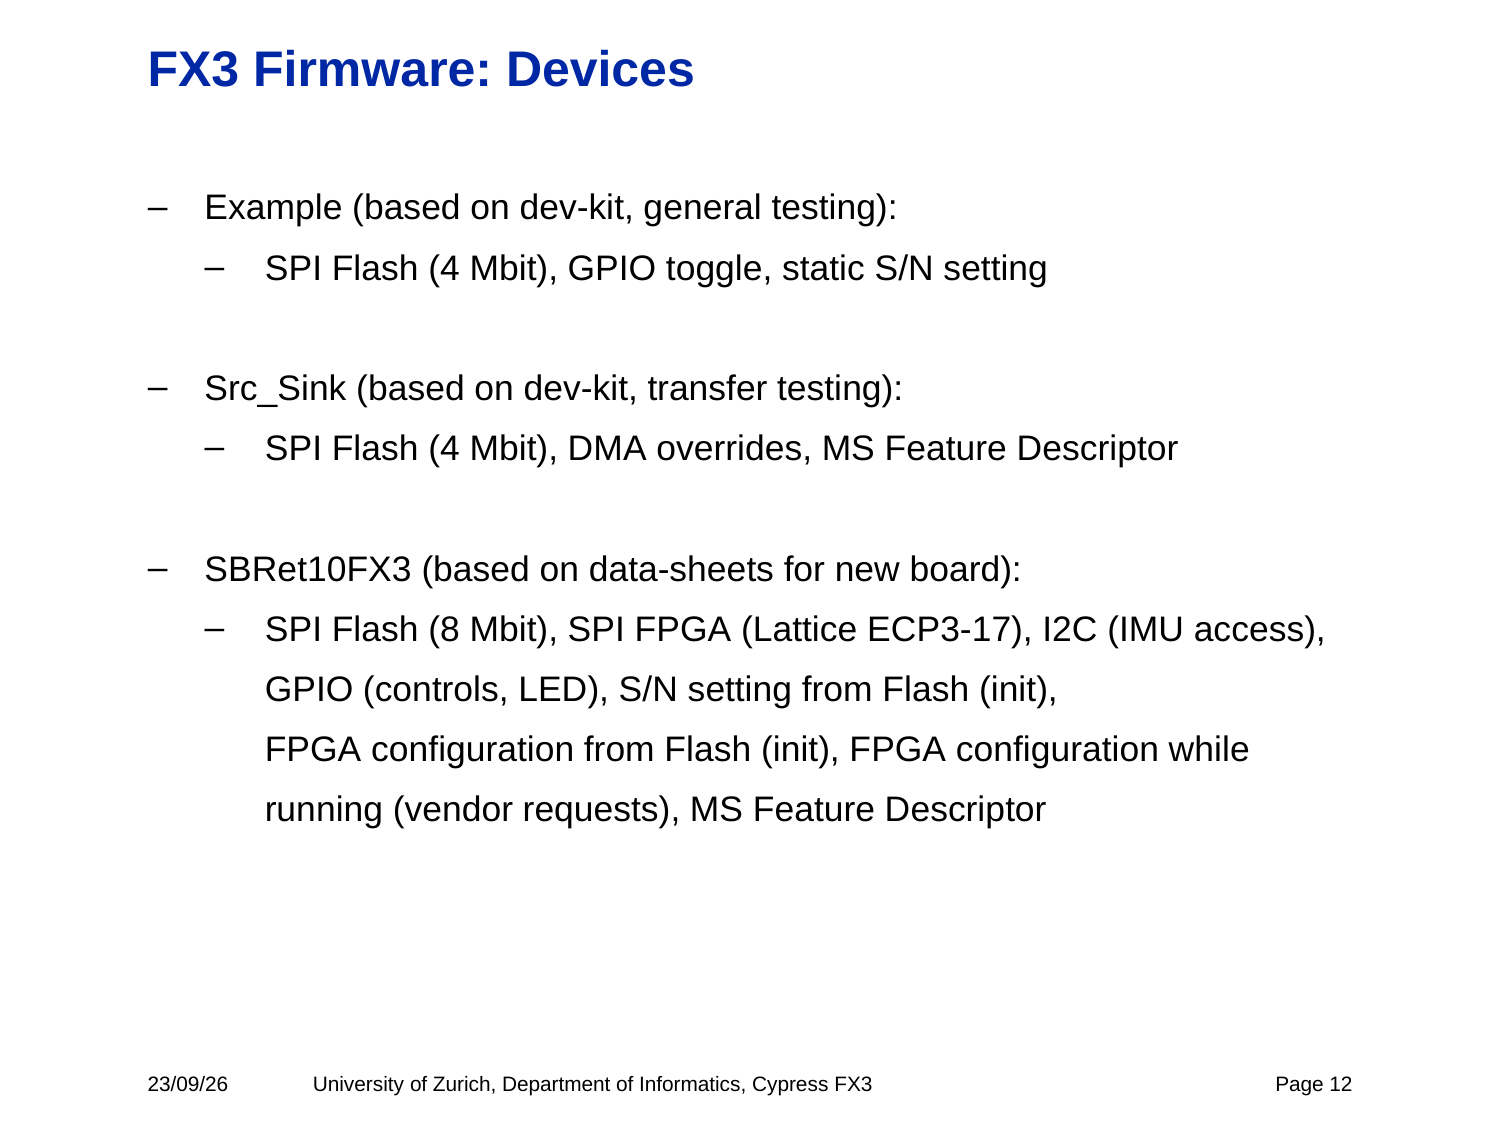

# FX3 Firmware: Devices
Example (based on dev-kit, general testing):
SPI Flash (4 Mbit), GPIO toggle, static S/N setting
Src_Sink (based on dev-kit, transfer testing):
SPI Flash (4 Mbit), DMA overrides, MS Feature Descriptor
SBRet10FX3 (based on data-sheets for new board):
SPI Flash (8 Mbit), SPI FPGA (Lattice ECP3-17), I2C (IMU access),
GPIO (controls, LED), S/N setting from Flash (init),
FPGA configuration from Flash (init), FPGA configuration while
running (vendor requests), MS Feature Descriptor
University of Zurich, Department of Informatics, Cypress FX3
12